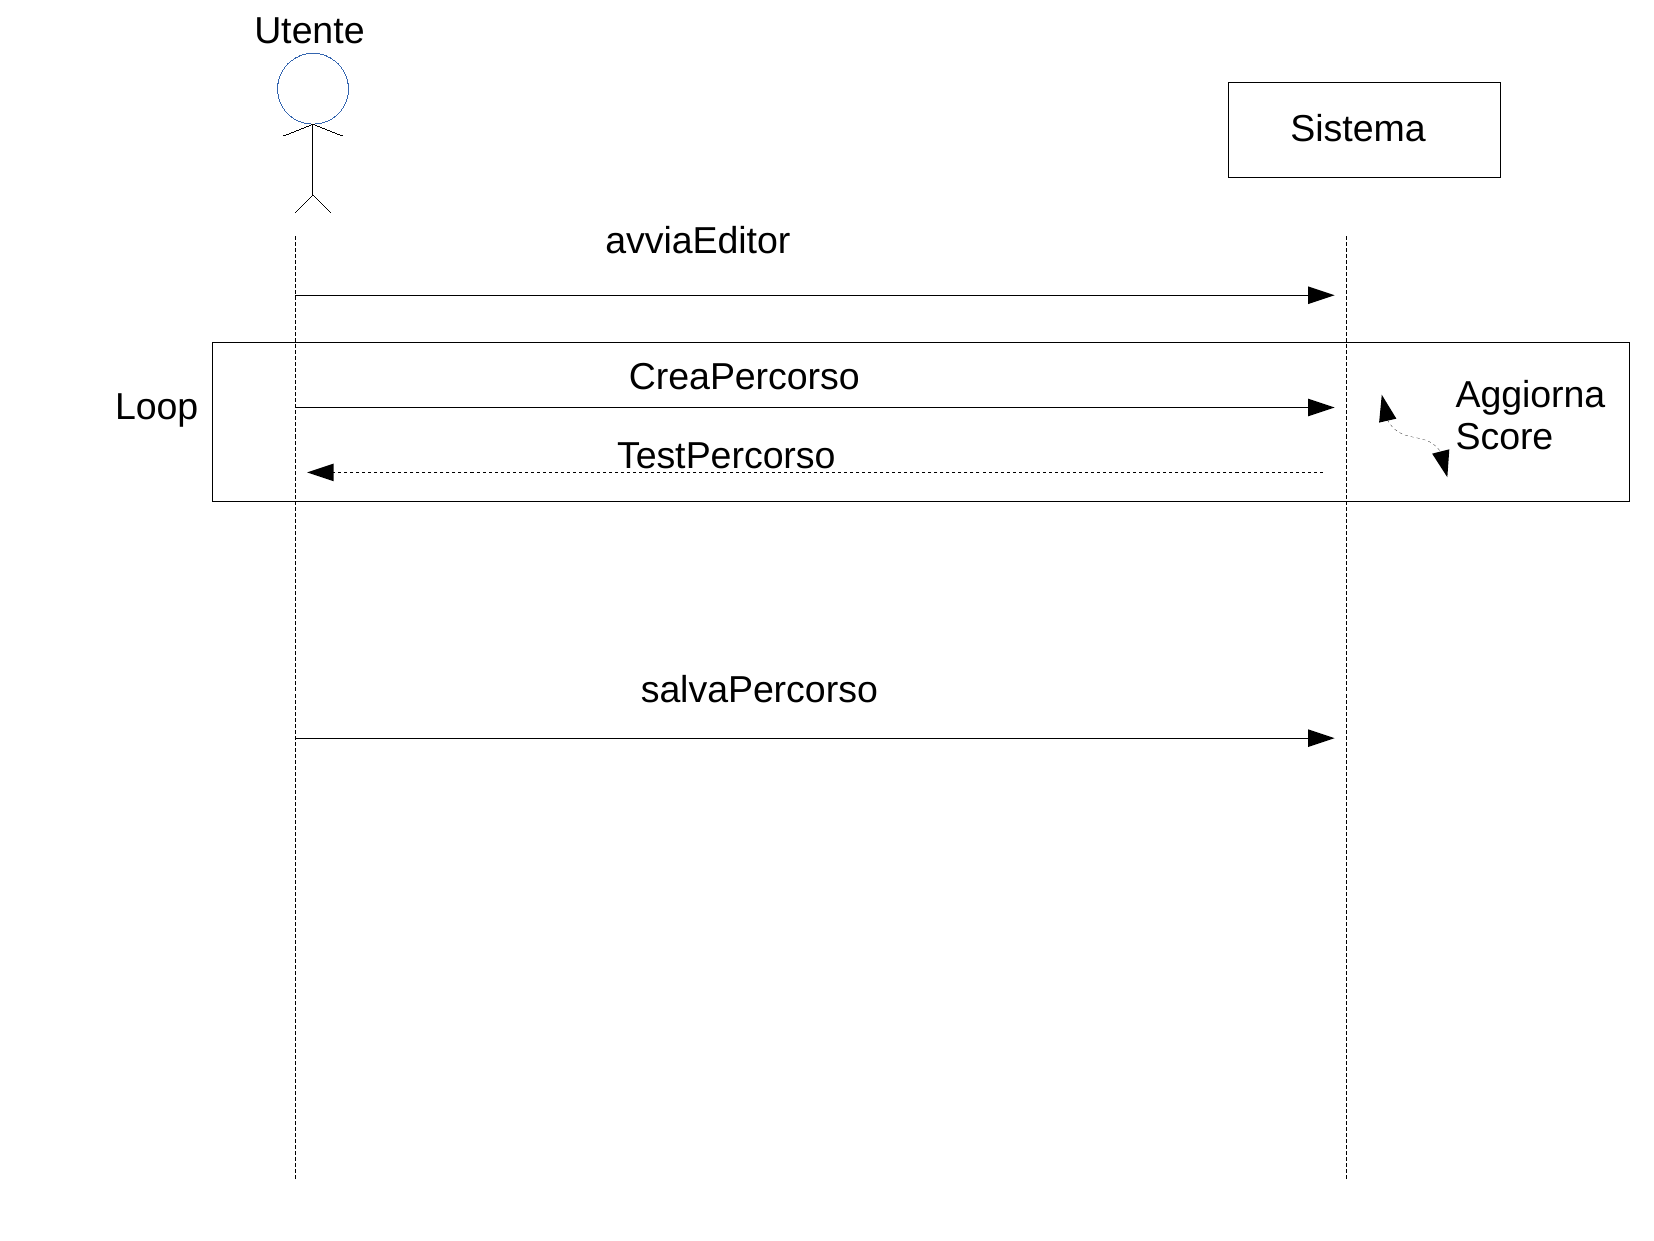

Utente
Sistema
avviaEditor
CreaPercorso
Aggiorna
Score
Loop
TestPercorso
salvaPercorso